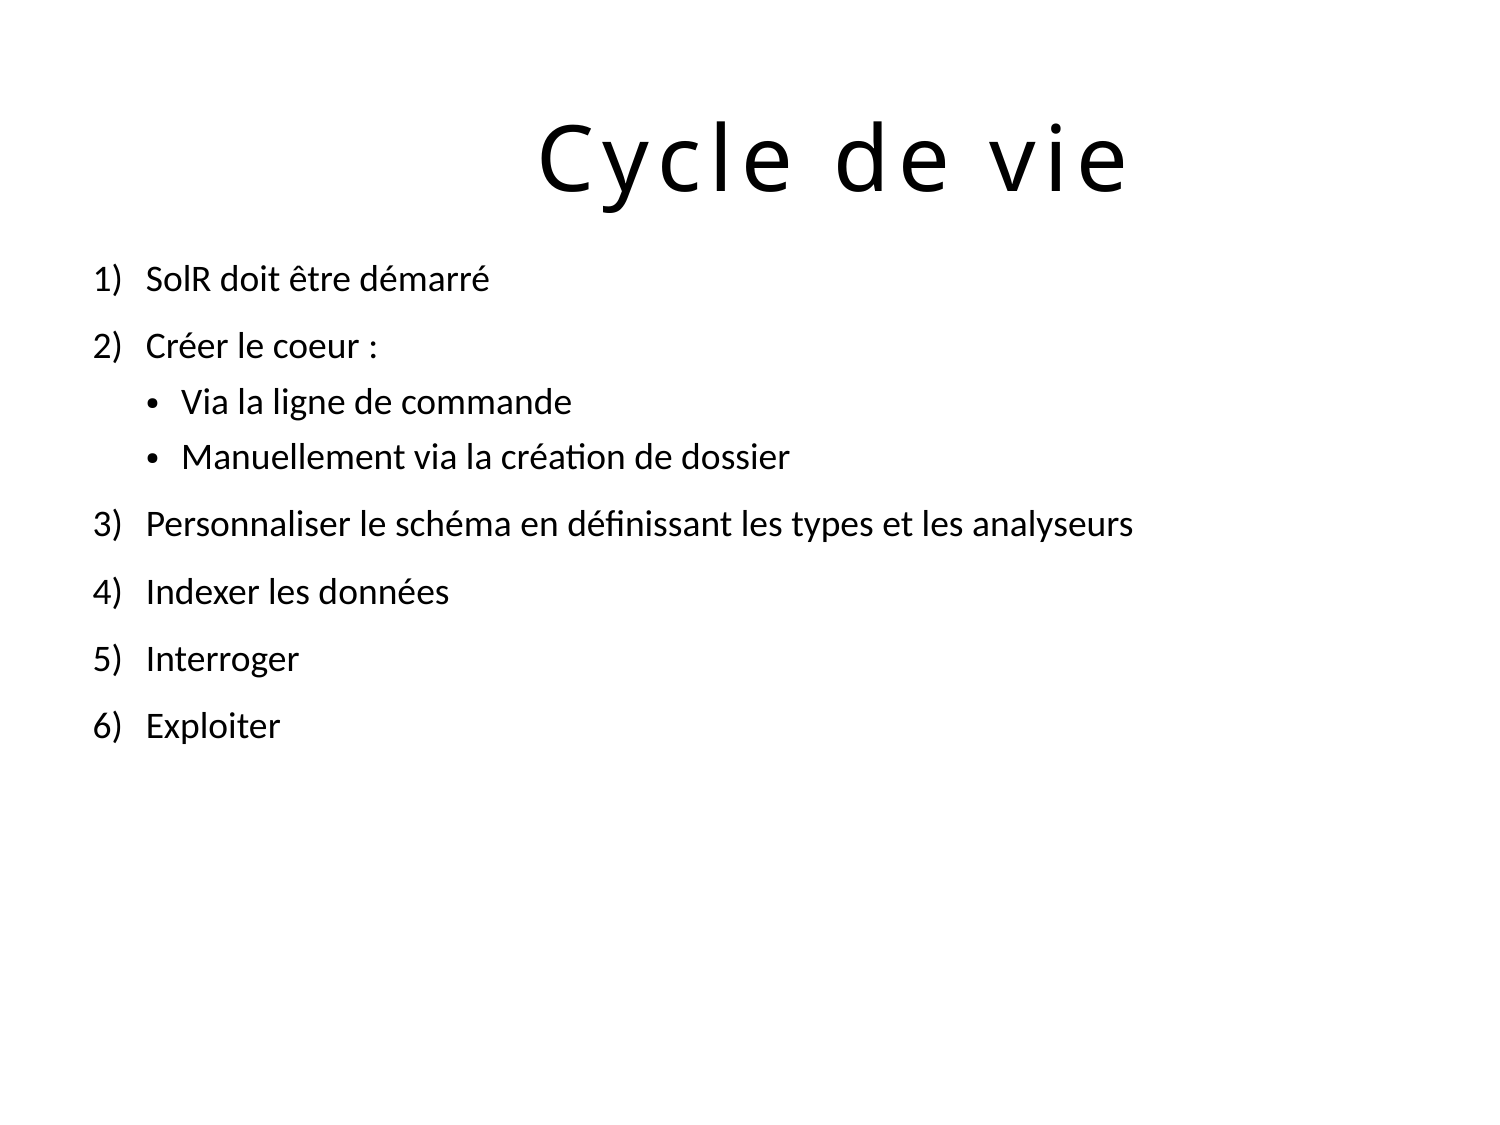

# Cycle de vie
SolR doit être démarré
Créer le coeur :
Via la ligne de commande
Manuellement via la création de dossier
Personnaliser le schéma en définissant les types et les analyseurs
Indexer les données
Interroger
Exploiter